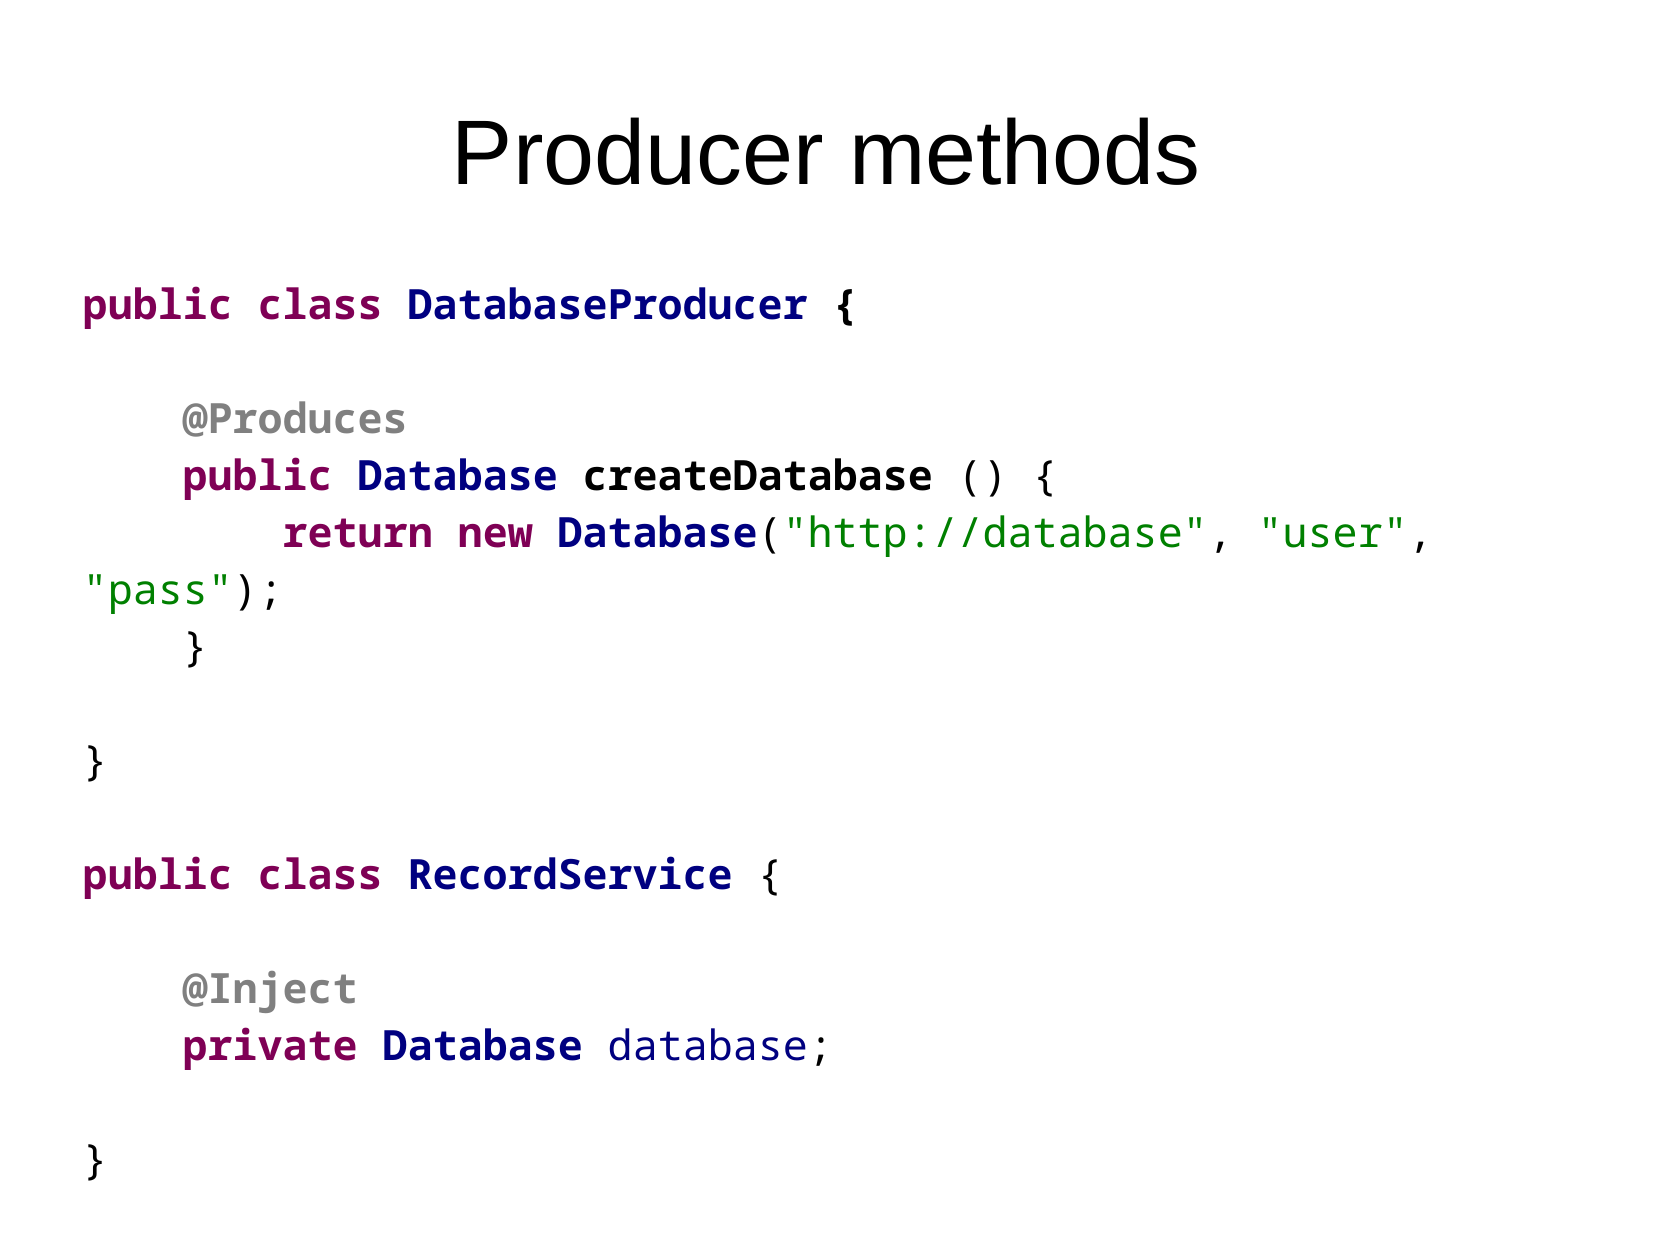

# Producer methods
public class DatabaseProducer {
 @Produces
 public Database createDatabase () {
 return new Database("http://database", "user", "pass");
 }
}
public class RecordService {
 @Inject
 private Database database;
}